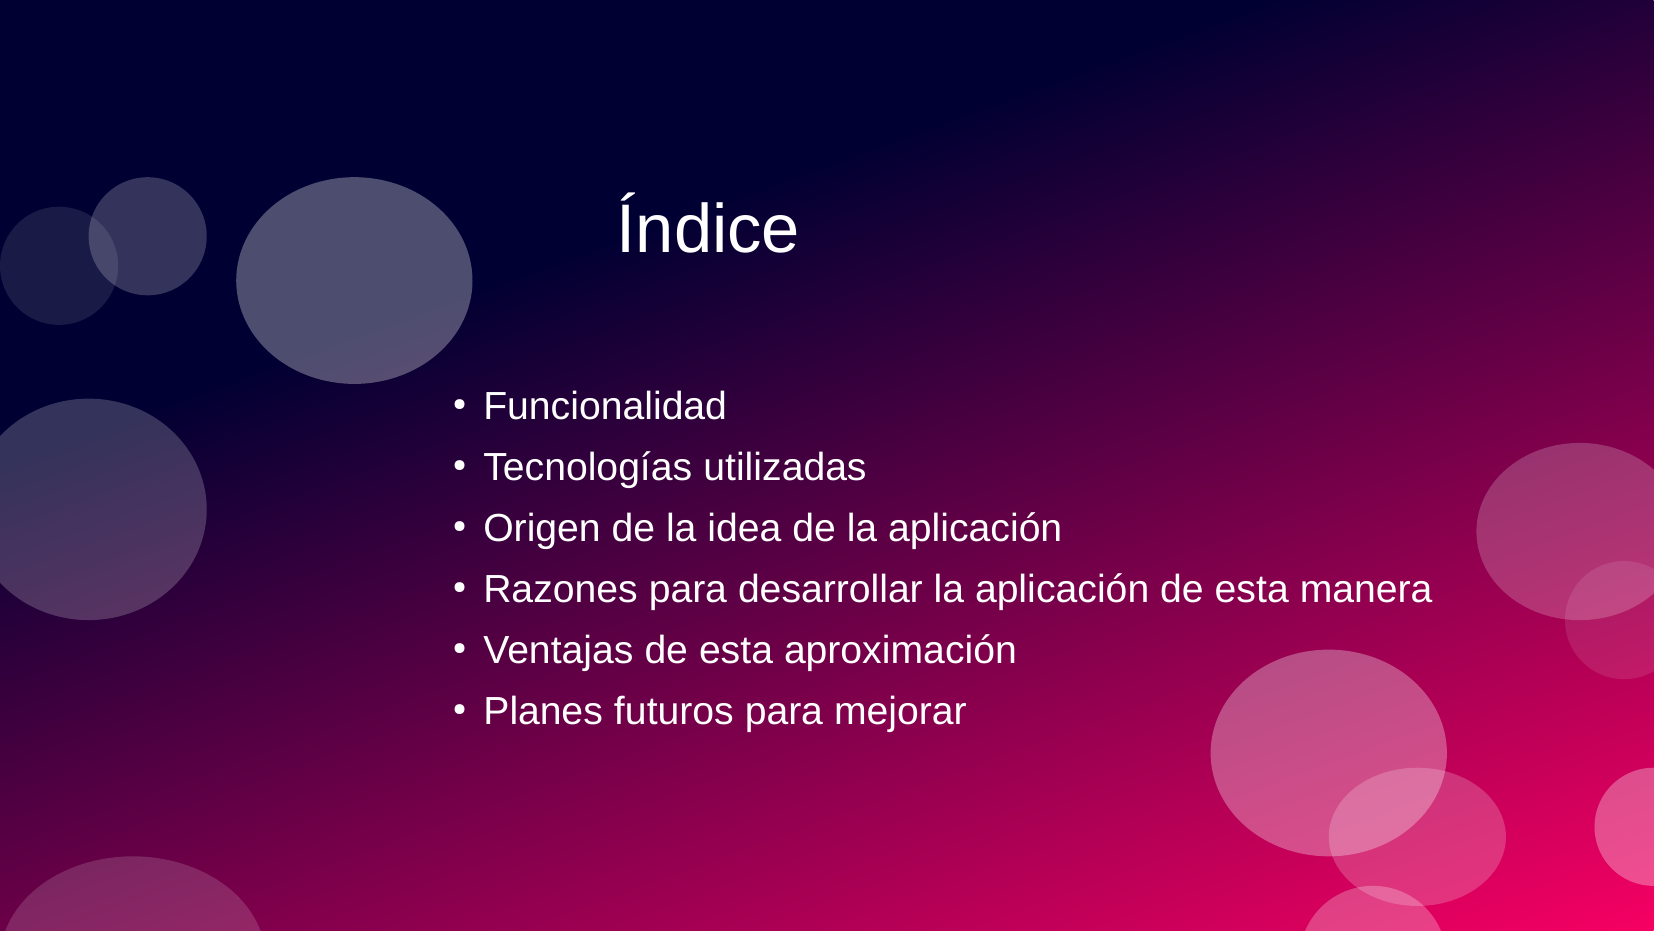

# Índice
Funcionalidad
Tecnologías utilizadas
Origen de la idea de la aplicación
Razones para desarrollar la aplicación de esta manera
Ventajas de esta aproximación
Planes futuros para mejorar